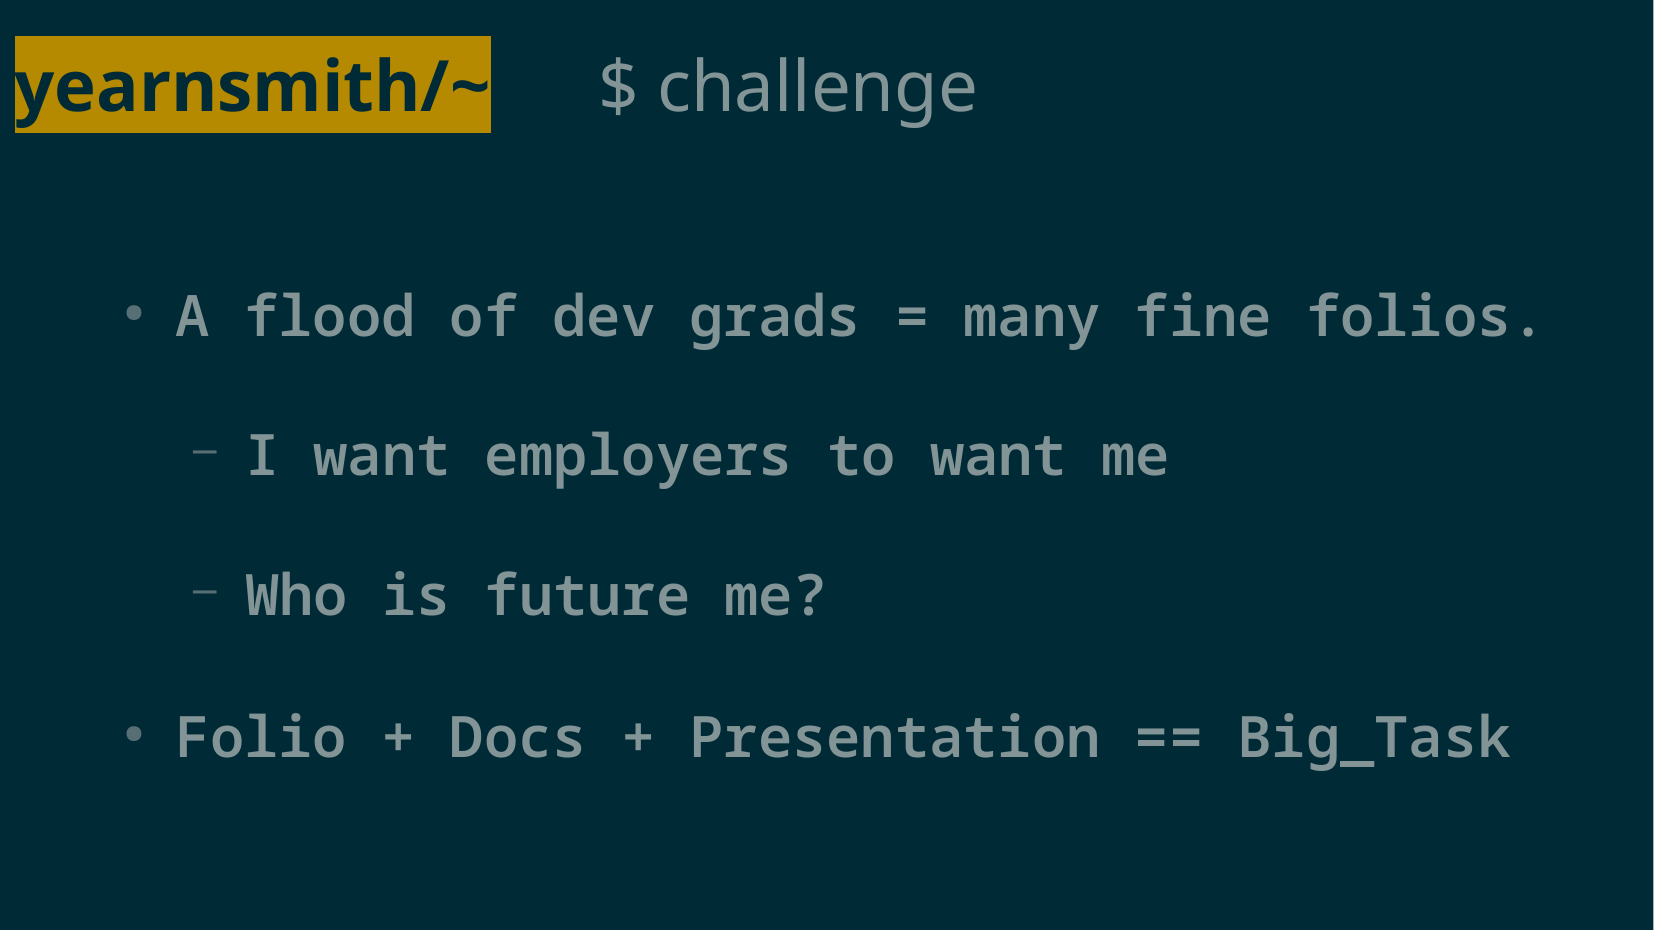

$ challenge
Yearnsmith/~
# A flood of dev grads = many fine folios.
I want employers to want me
Who is future me?
Folio + Docs + Presentation == Big_Task